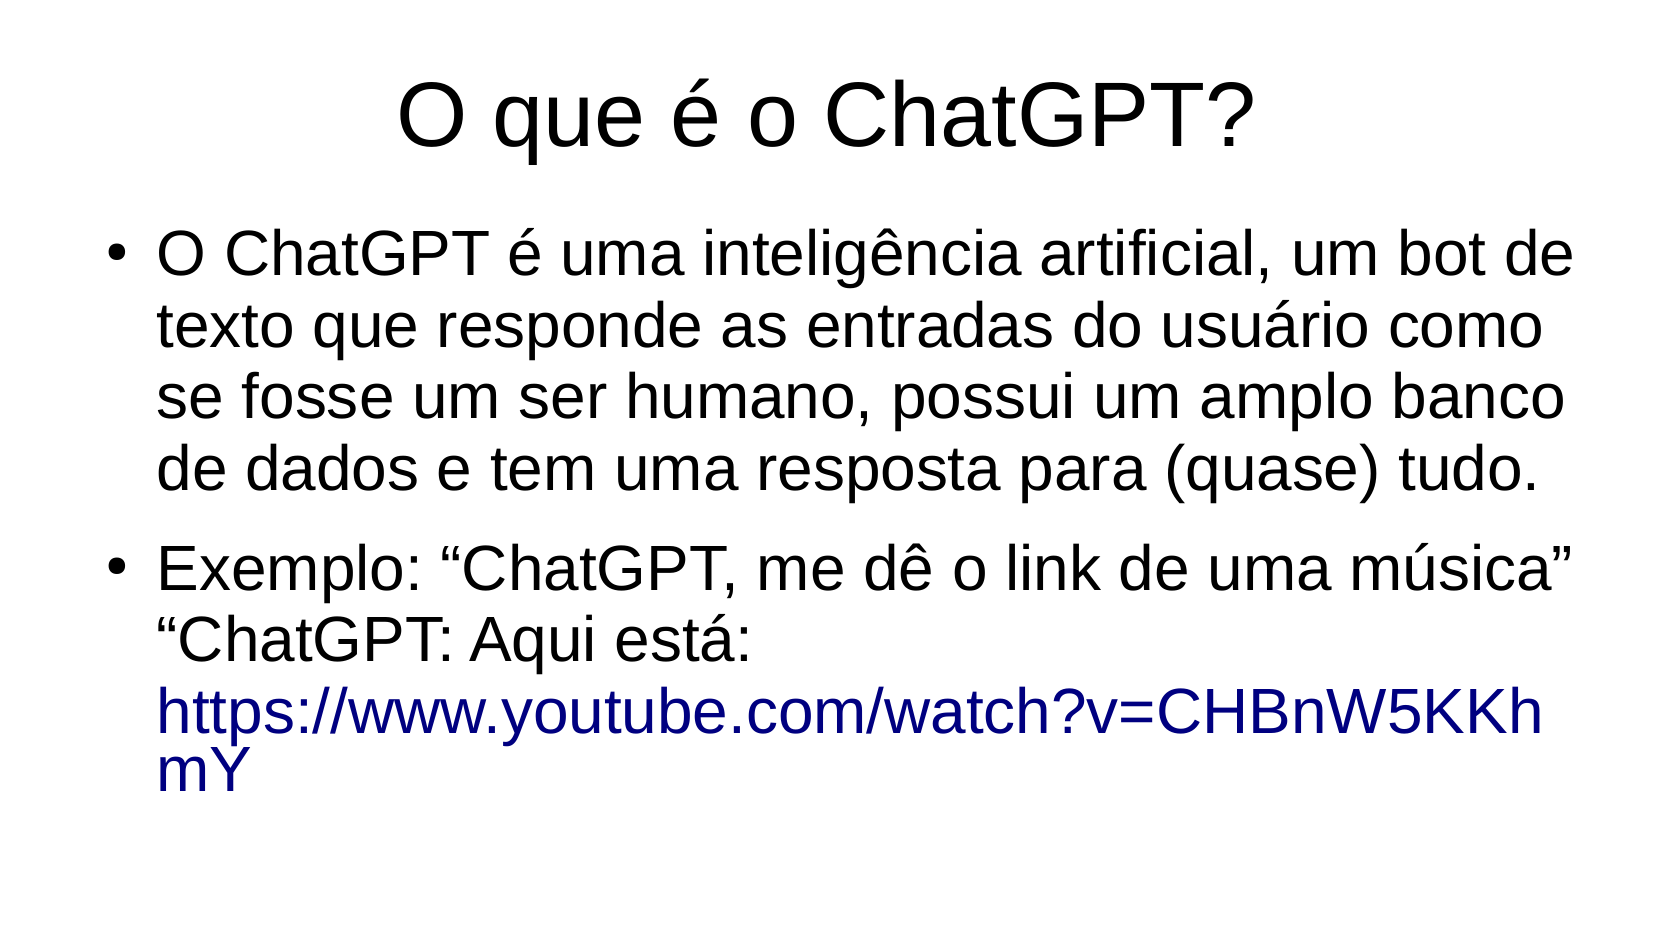

# O que é o ChatGPT?
O ChatGPT é uma inteligência artificial, um bot de texto que responde as entradas do usuário como se fosse um ser humano, possui um amplo banco de dados e tem uma resposta para (quase) tudo.
Exemplo: “ChatGPT, me dê o link de uma música” “ChatGPT: Aqui está: https://www.youtube.com/watch?v=CHBnW5KKhmY